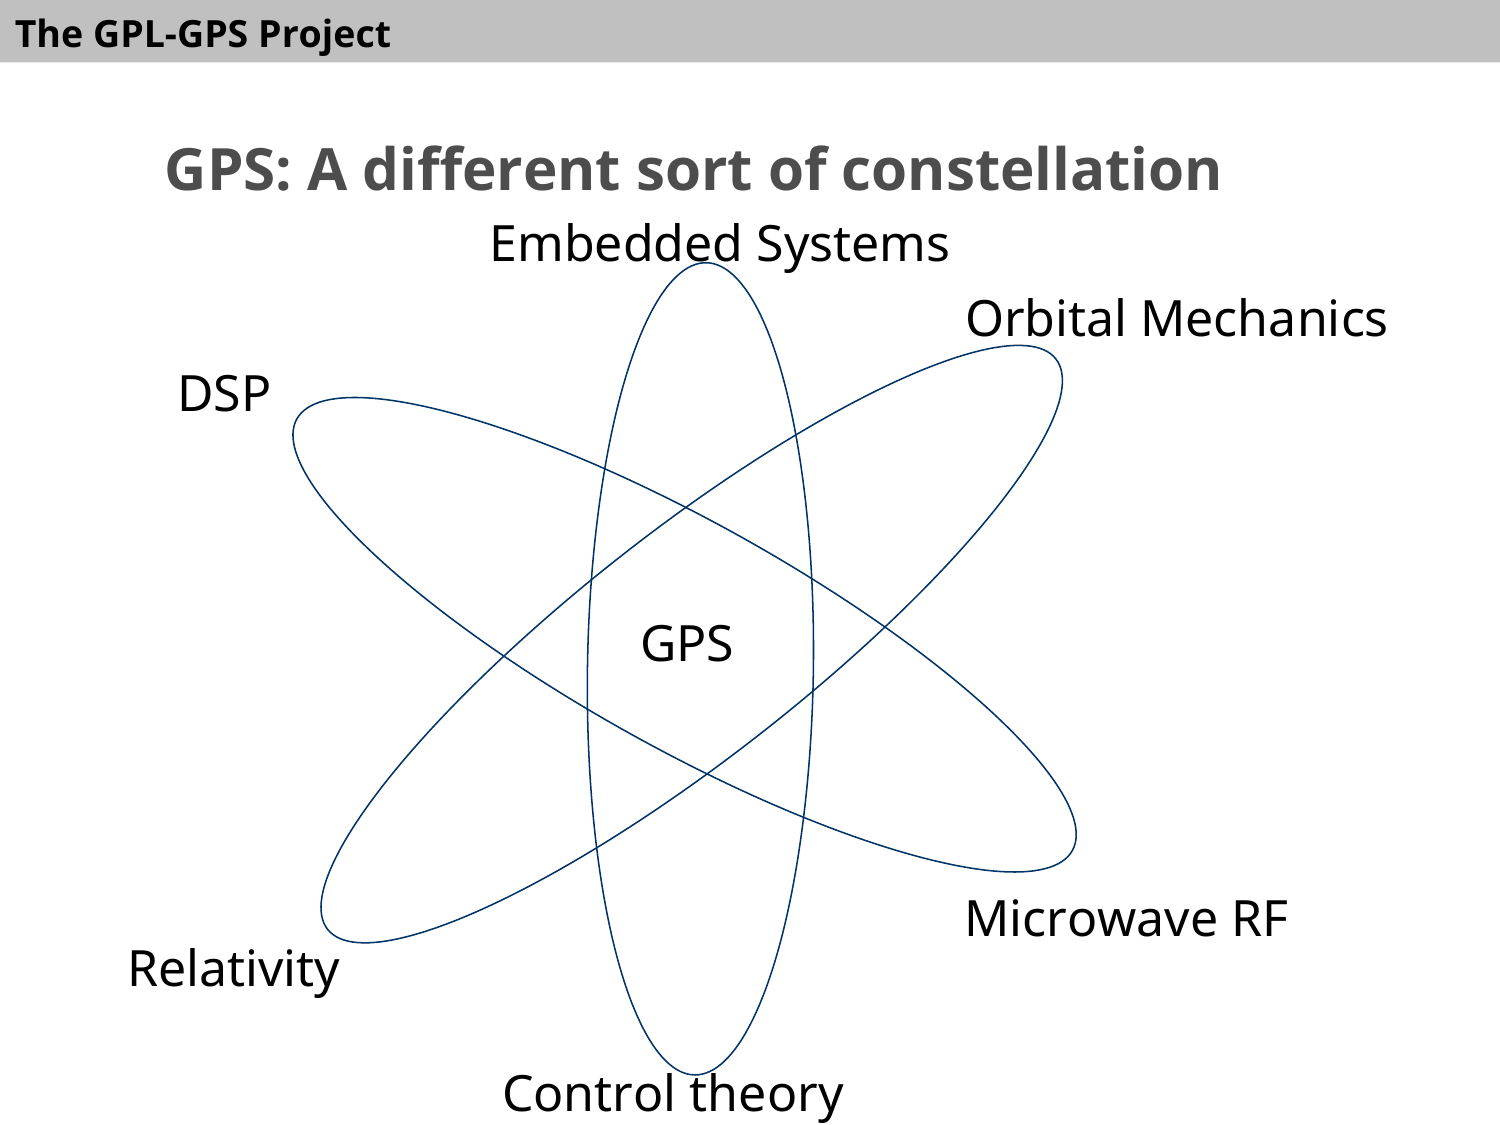

GPS: A different sort of constellation
Embedded Systems
Orbital Mechanics
DSP
GPS
Microwave RF
Relativity
Control theory